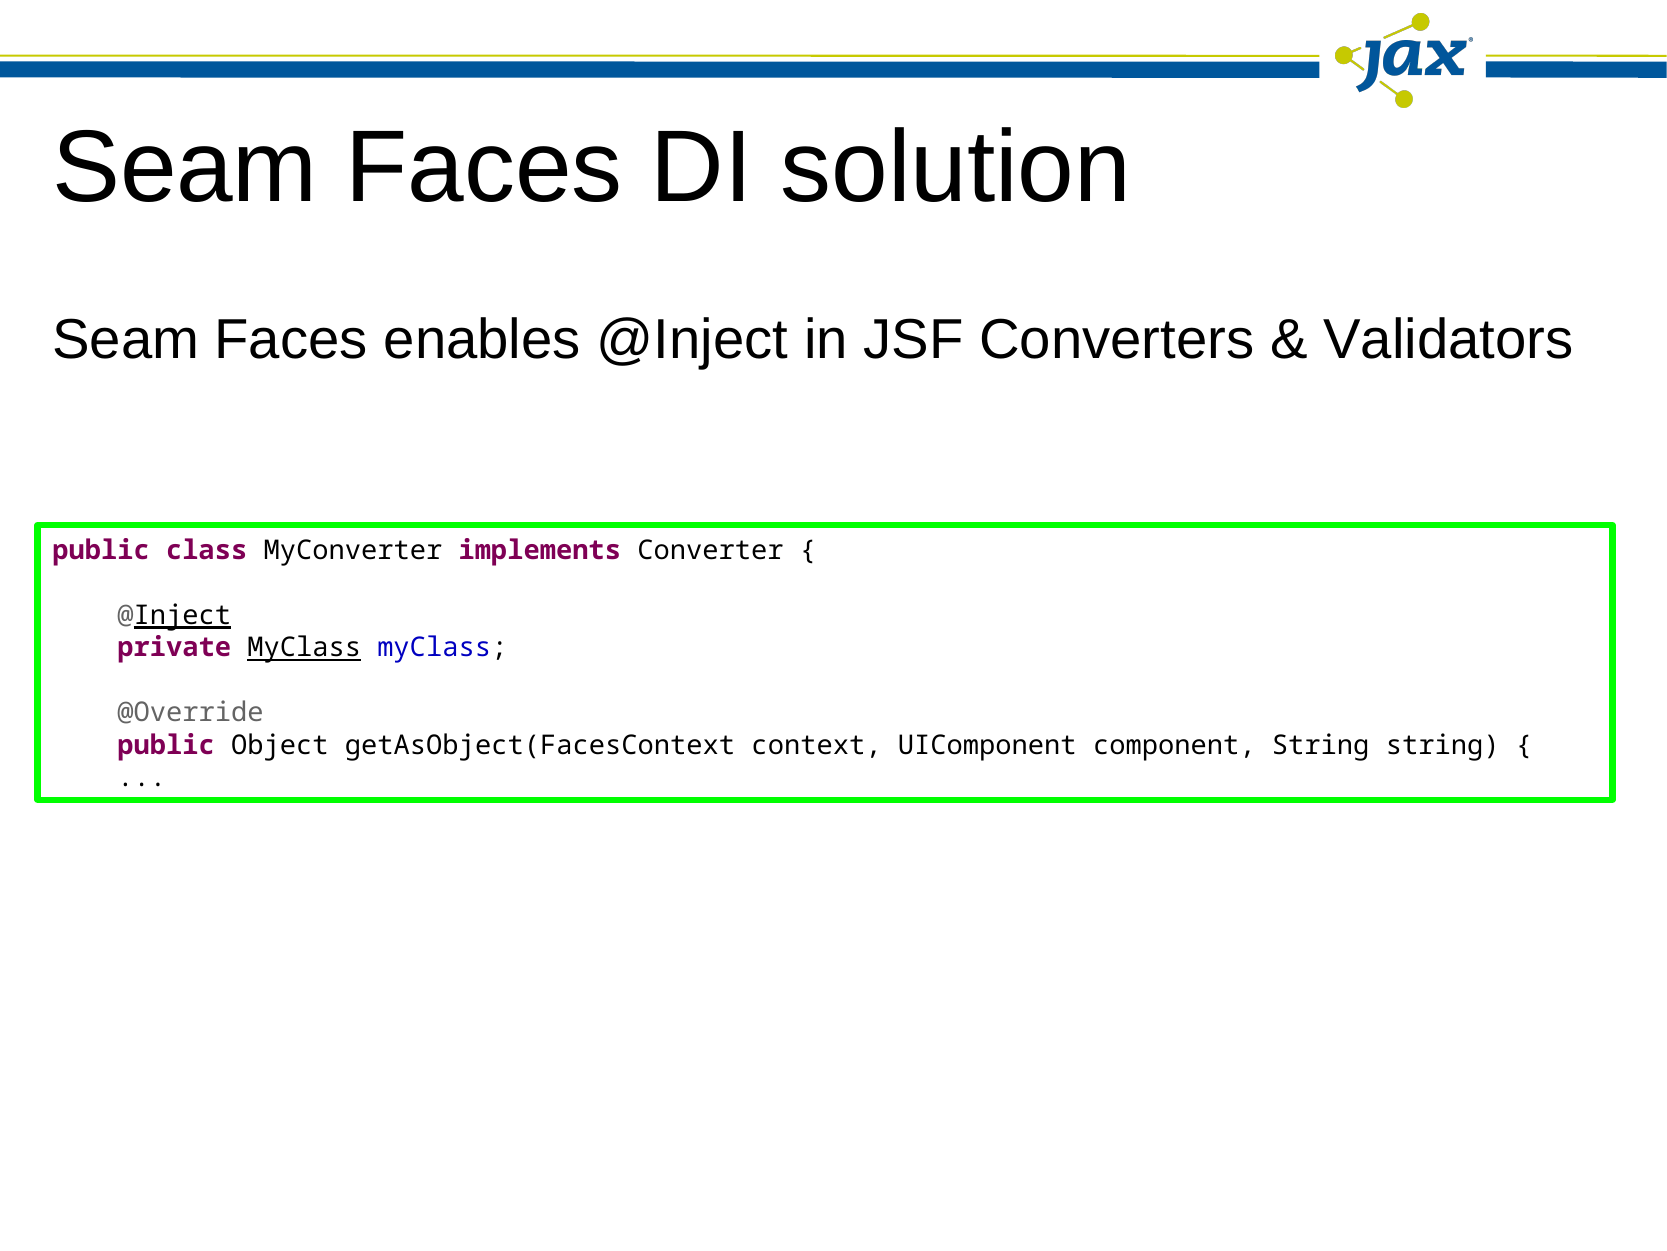

# Seam Faces DI solution
Seam Faces enables @Inject in JSF Converters & Validators
public class MyConverter implements Converter {
 @Inject
 private MyClass myClass;
 @Override
 public Object getAsObject(FacesContext context, UIComponent component, String string) {
 ...